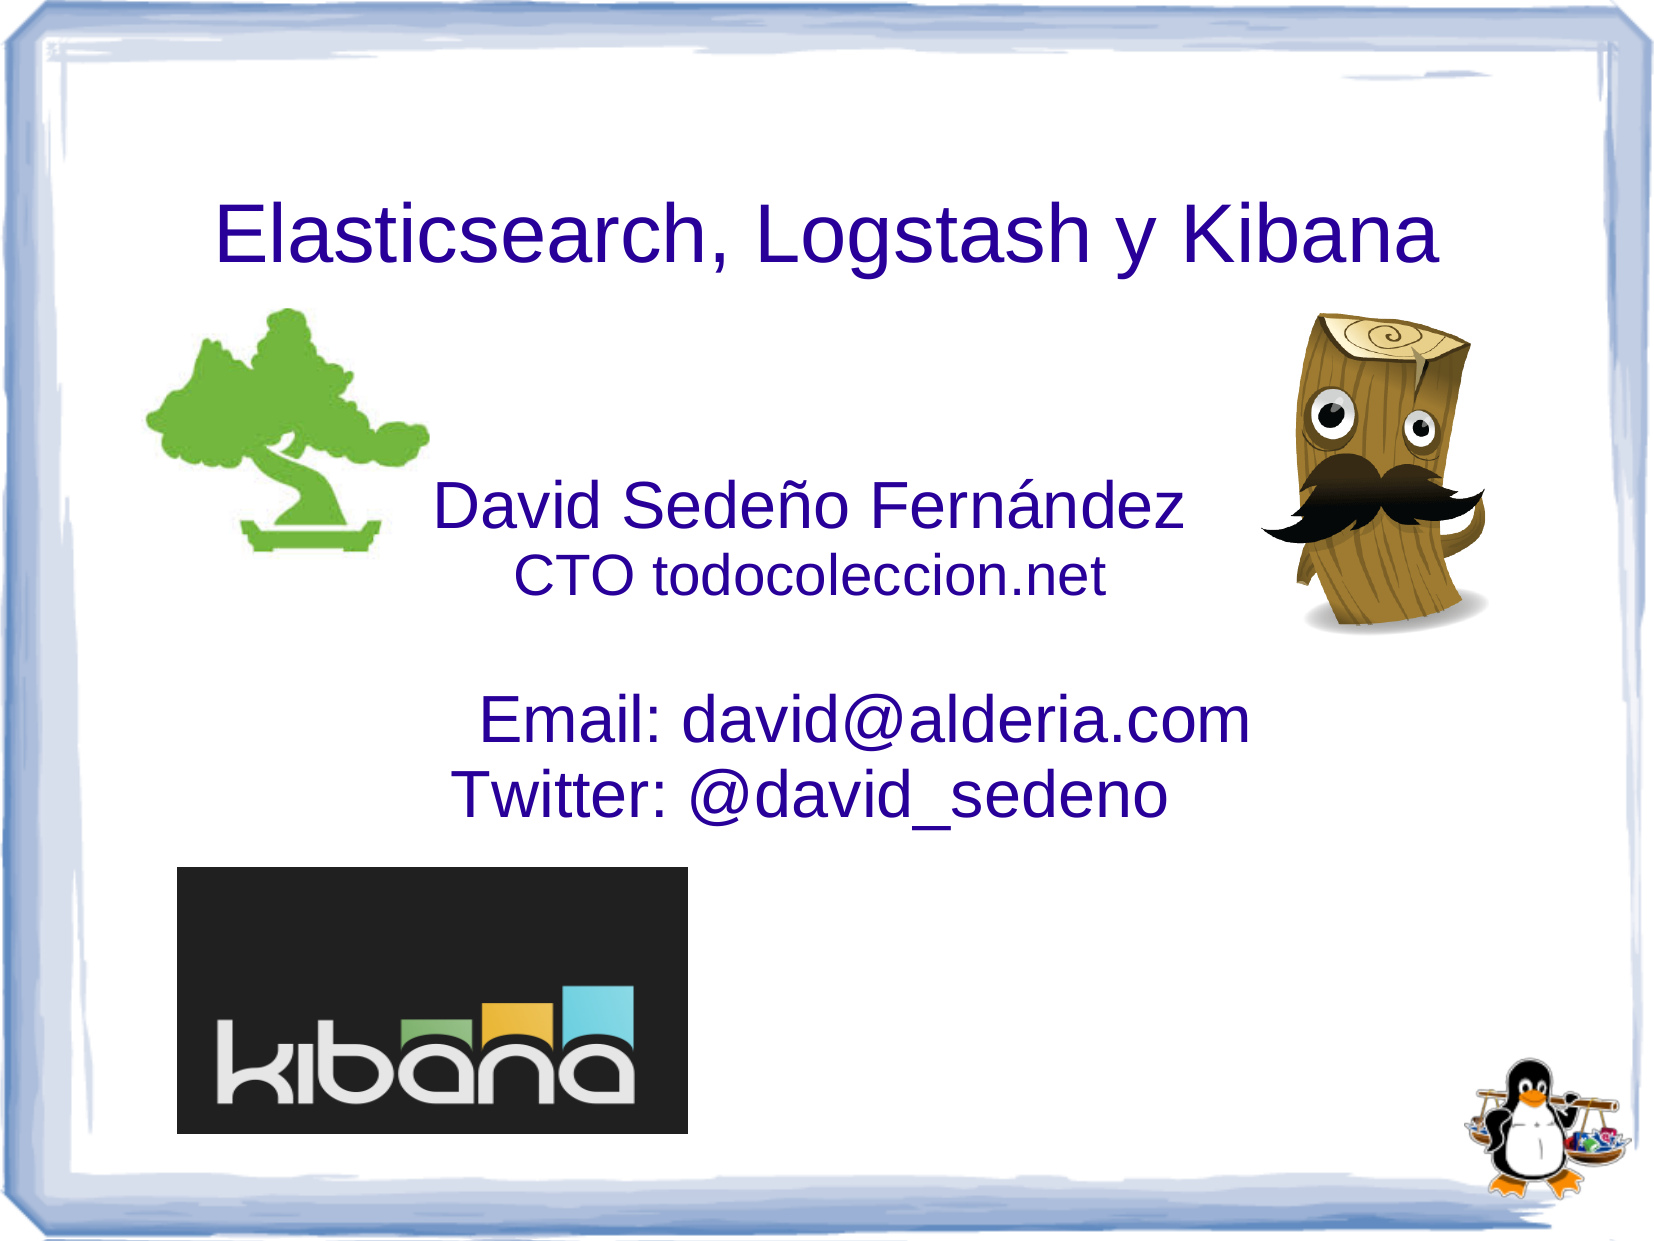

# Elasticsearch, Logstash y Kibana
David Sedeño Fernández
CTO todocoleccion.net
 Email: david@alderia.com
Twitter: @david_sedeno